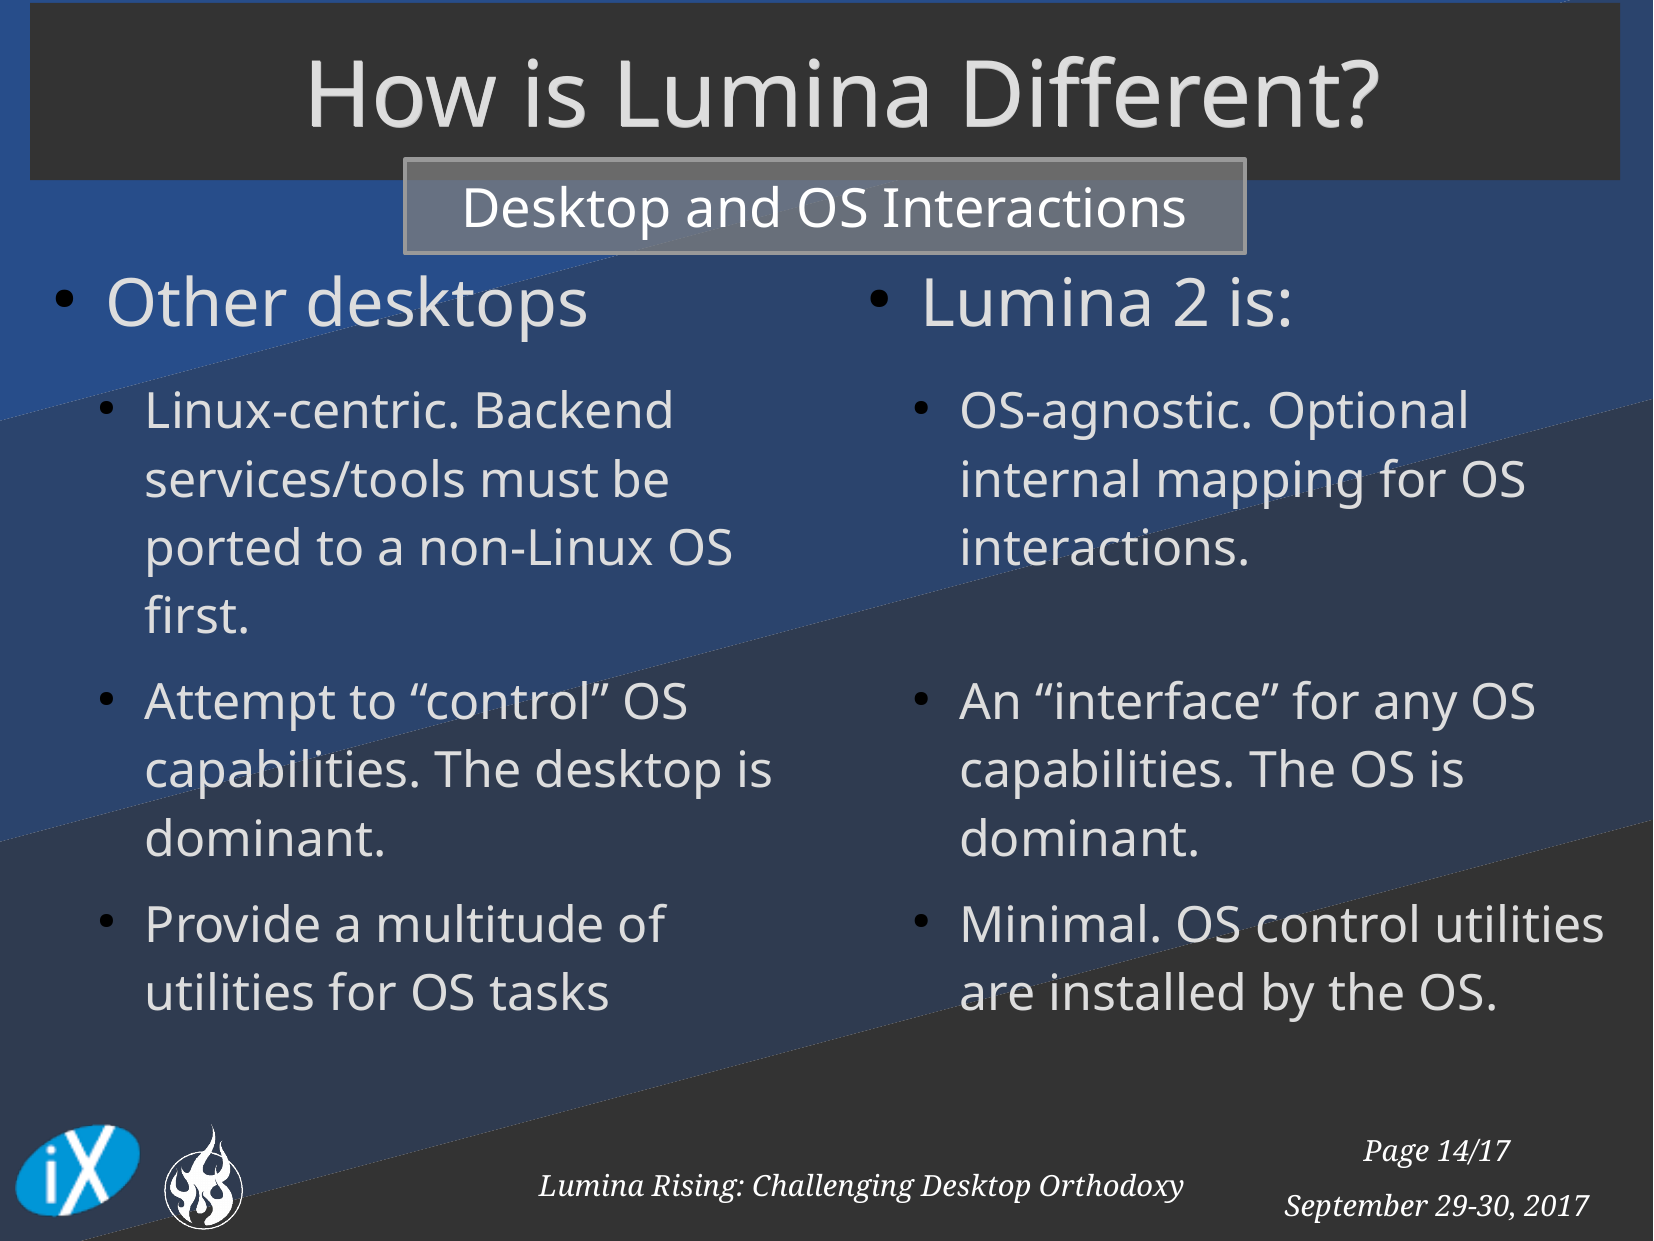

# How is Lumina Different?
Desktop and OS Interactions
Other desktops
Linux-centric. Backend services/tools must be ported to a non-Linux OS first.
Attempt to “control” OS capabilities. The desktop is dominant.
Provide a multitude of utilities for OS tasks
Lumina 2 is:
OS-agnostic. Optional internal mapping for OS interactions.
An “interface” for any OS capabilities. The OS is dominant.
Minimal. OS control utilities are installed by the OS.
Lumina Rising: Challenging Desktop Orthodoxy
14
September 29-30, 2017